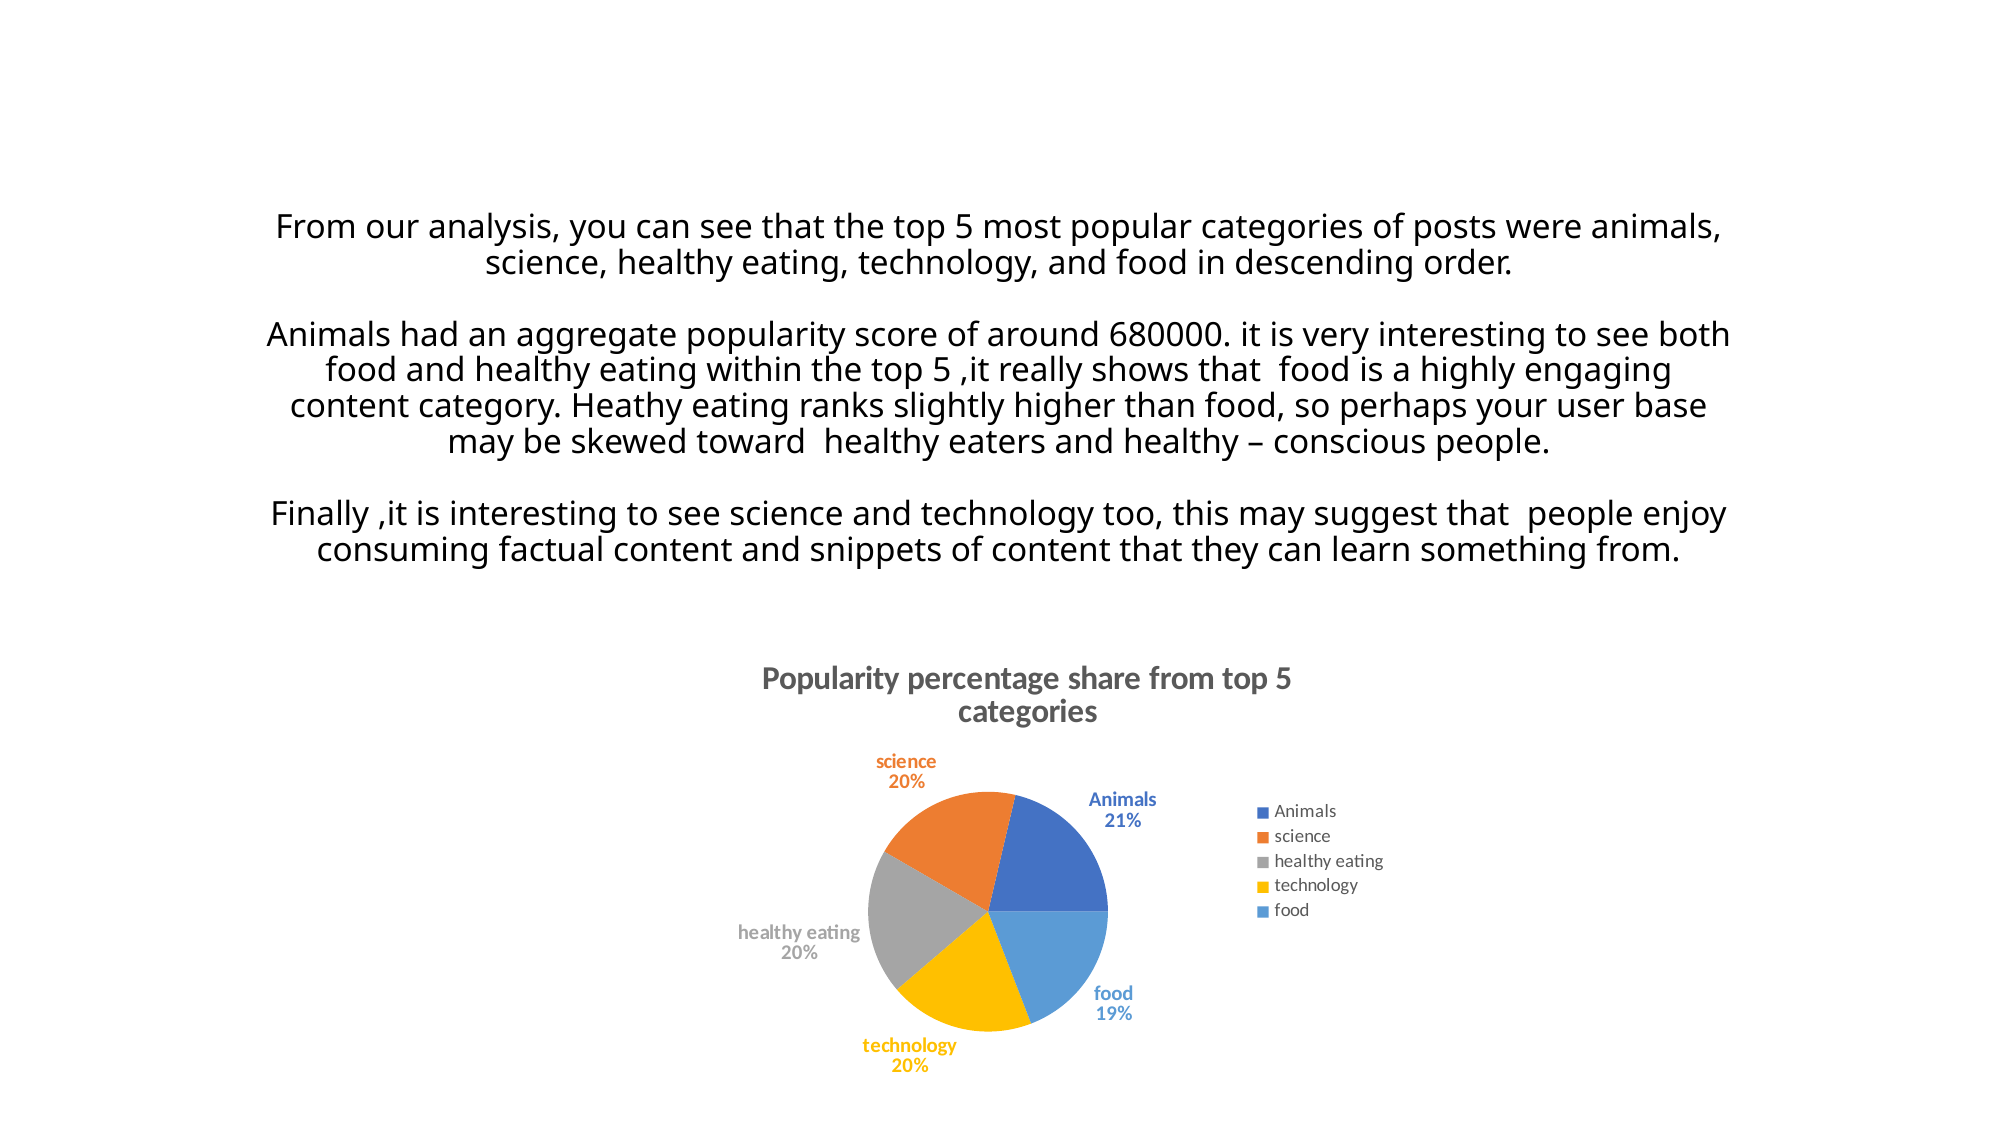

# From our analysis, you can see that the top 5 most popular categories of posts were animals, science, healthy eating, technology, and food in descending order. Animals had an aggregate popularity score of around 680000. it is very interesting to see both food and healthy eating within the top 5 ,it really shows that food is a highly engaging content category. Heathy eating ranks slightly higher than food, so perhaps your user base may be skewed toward healthy eaters and healthy – conscious people. Finally ,it is interesting to see science and technology too, this may suggest that people enjoy consuming factual content and snippets of content that they can learn something from.
### Chart: Popularity percentage share from top 5 categories
| Category | Total |
|---|---|
| Animals | 68624.0 |
| science | 65405.0 |
| healthy eating | 63138.0 |
| technology | 63035.0 |
| food | 61598.0 |